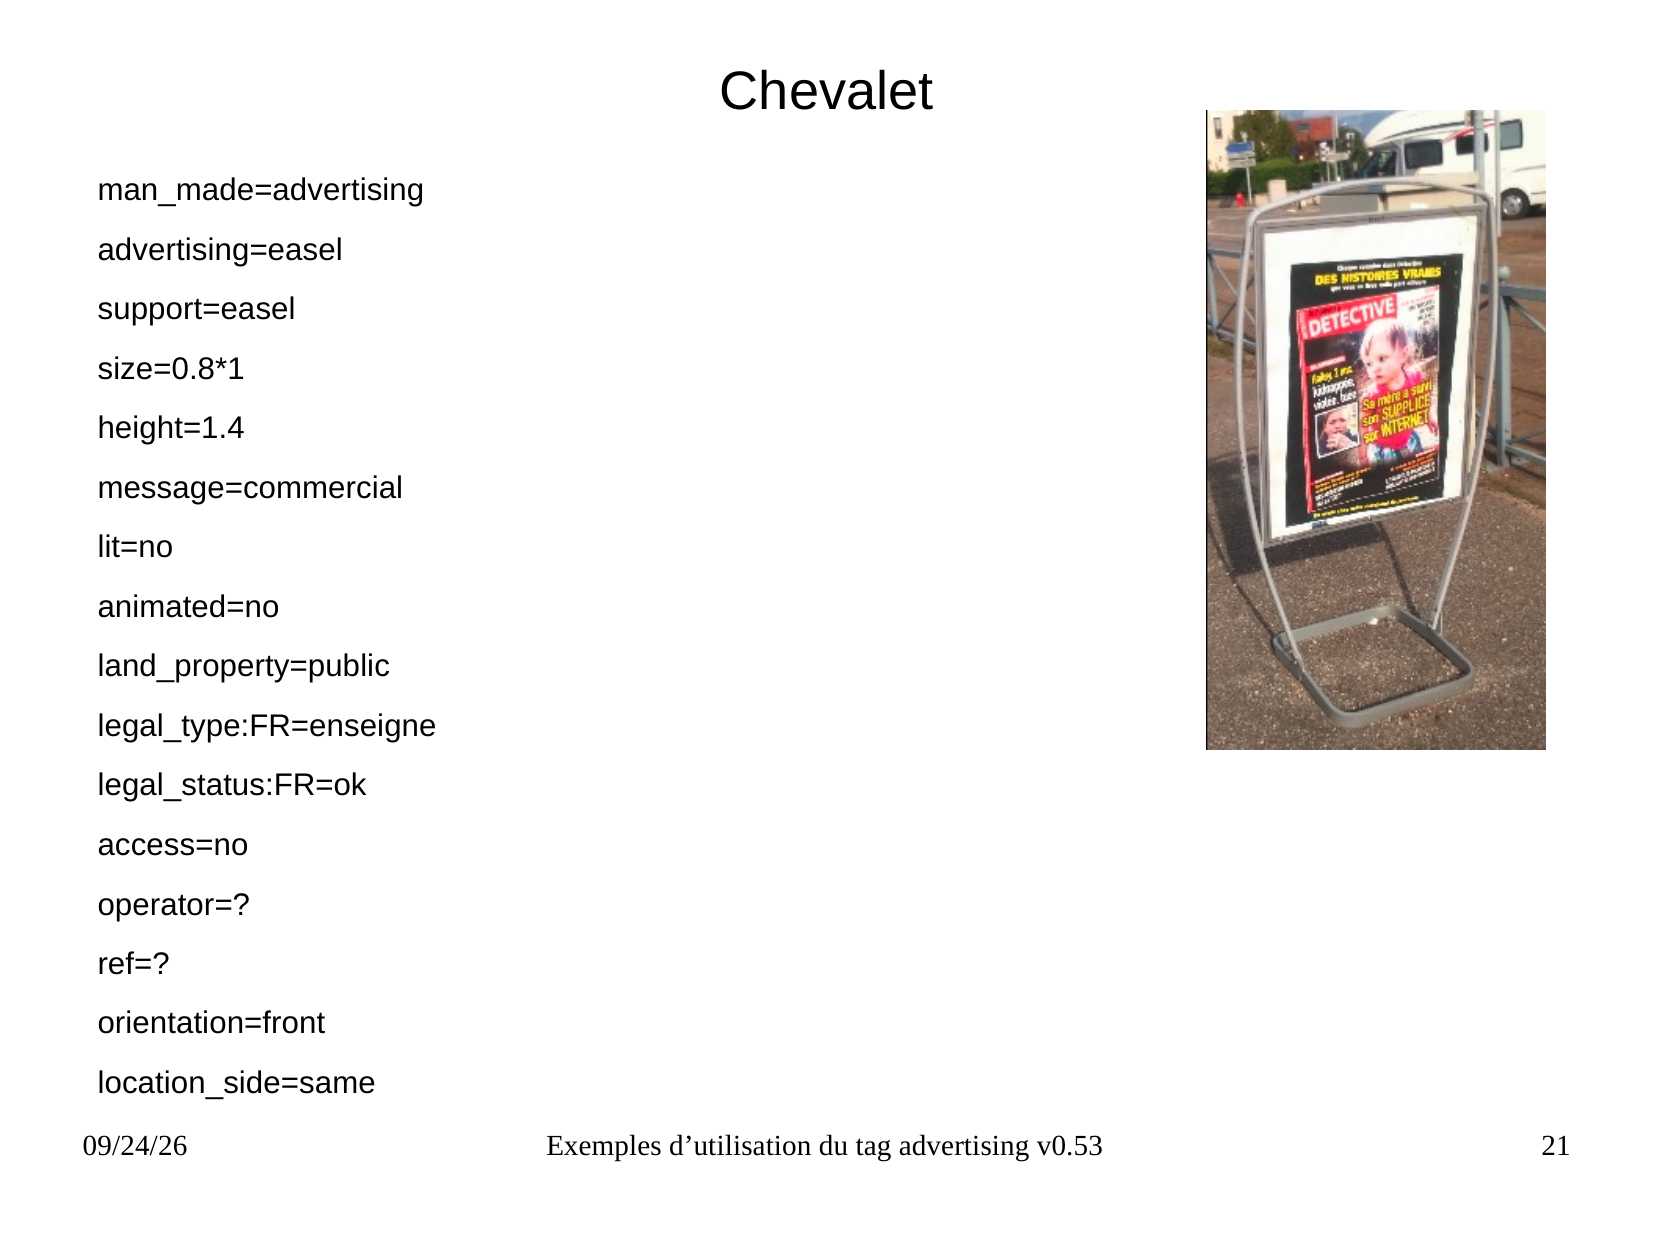

# Chevalet
man_made=advertising
advertising=easel
support=easel
size=0.8*1
height=1.4
message=commercial
lit=no
animated=no
land_property=public
legal_type:FR=enseigne
legal_status:FR=ok
access=no
operator=?
ref=?
orientation=front
location_side=same
21